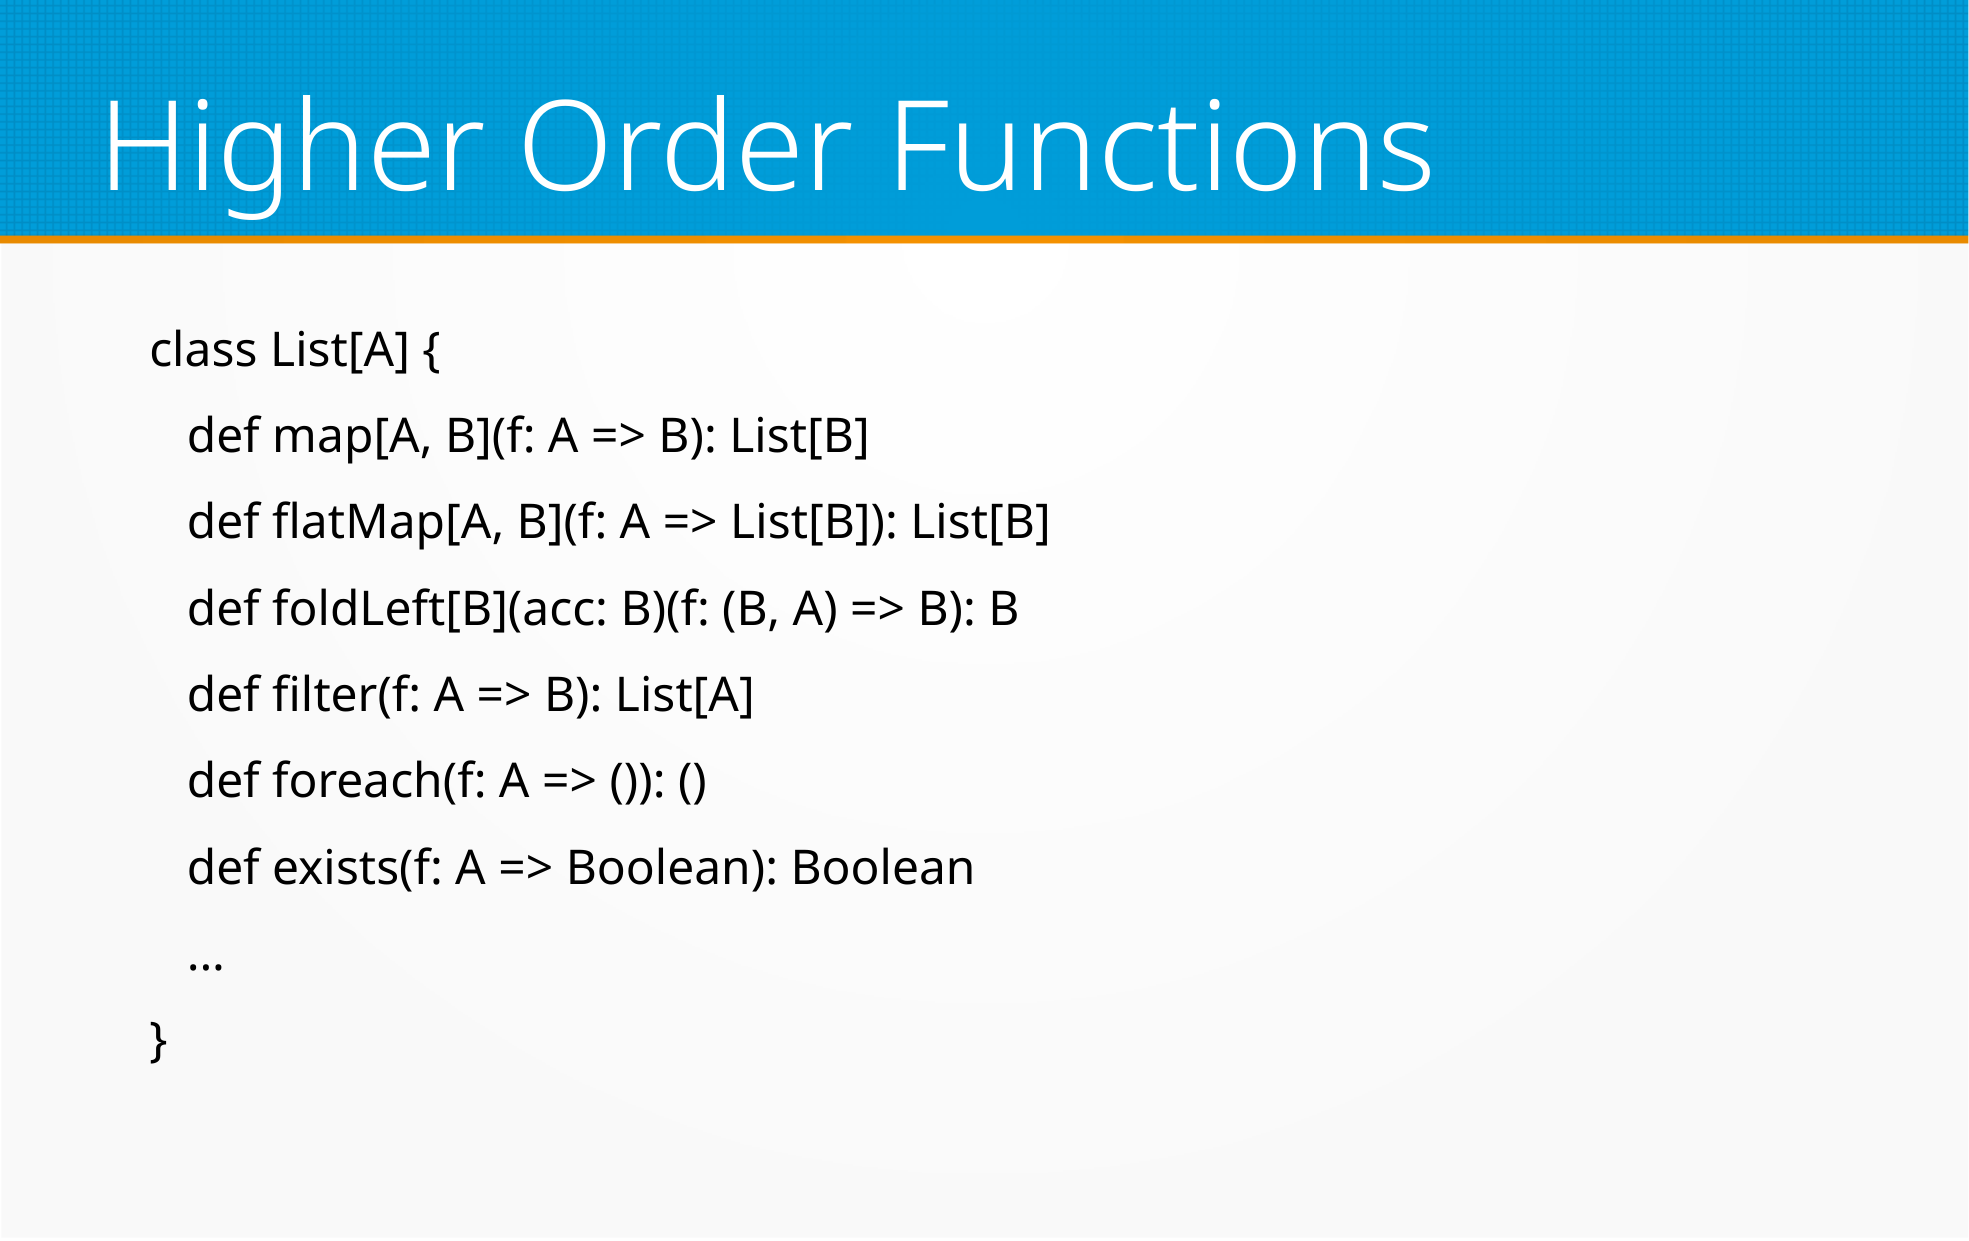

# Higher Order Functions
class List[A] {
 def map[A, B](f: A => B): List[B]
 def flatMap[A, B](f: A => List[B]): List[B]
 def foldLeft[B](acc: B)(f: (B, A) => B): B
 def filter(f: A => B): List[A]
 def foreach(f: A => ()): ()
 def exists(f: A => Boolean): Boolean
 ...
}